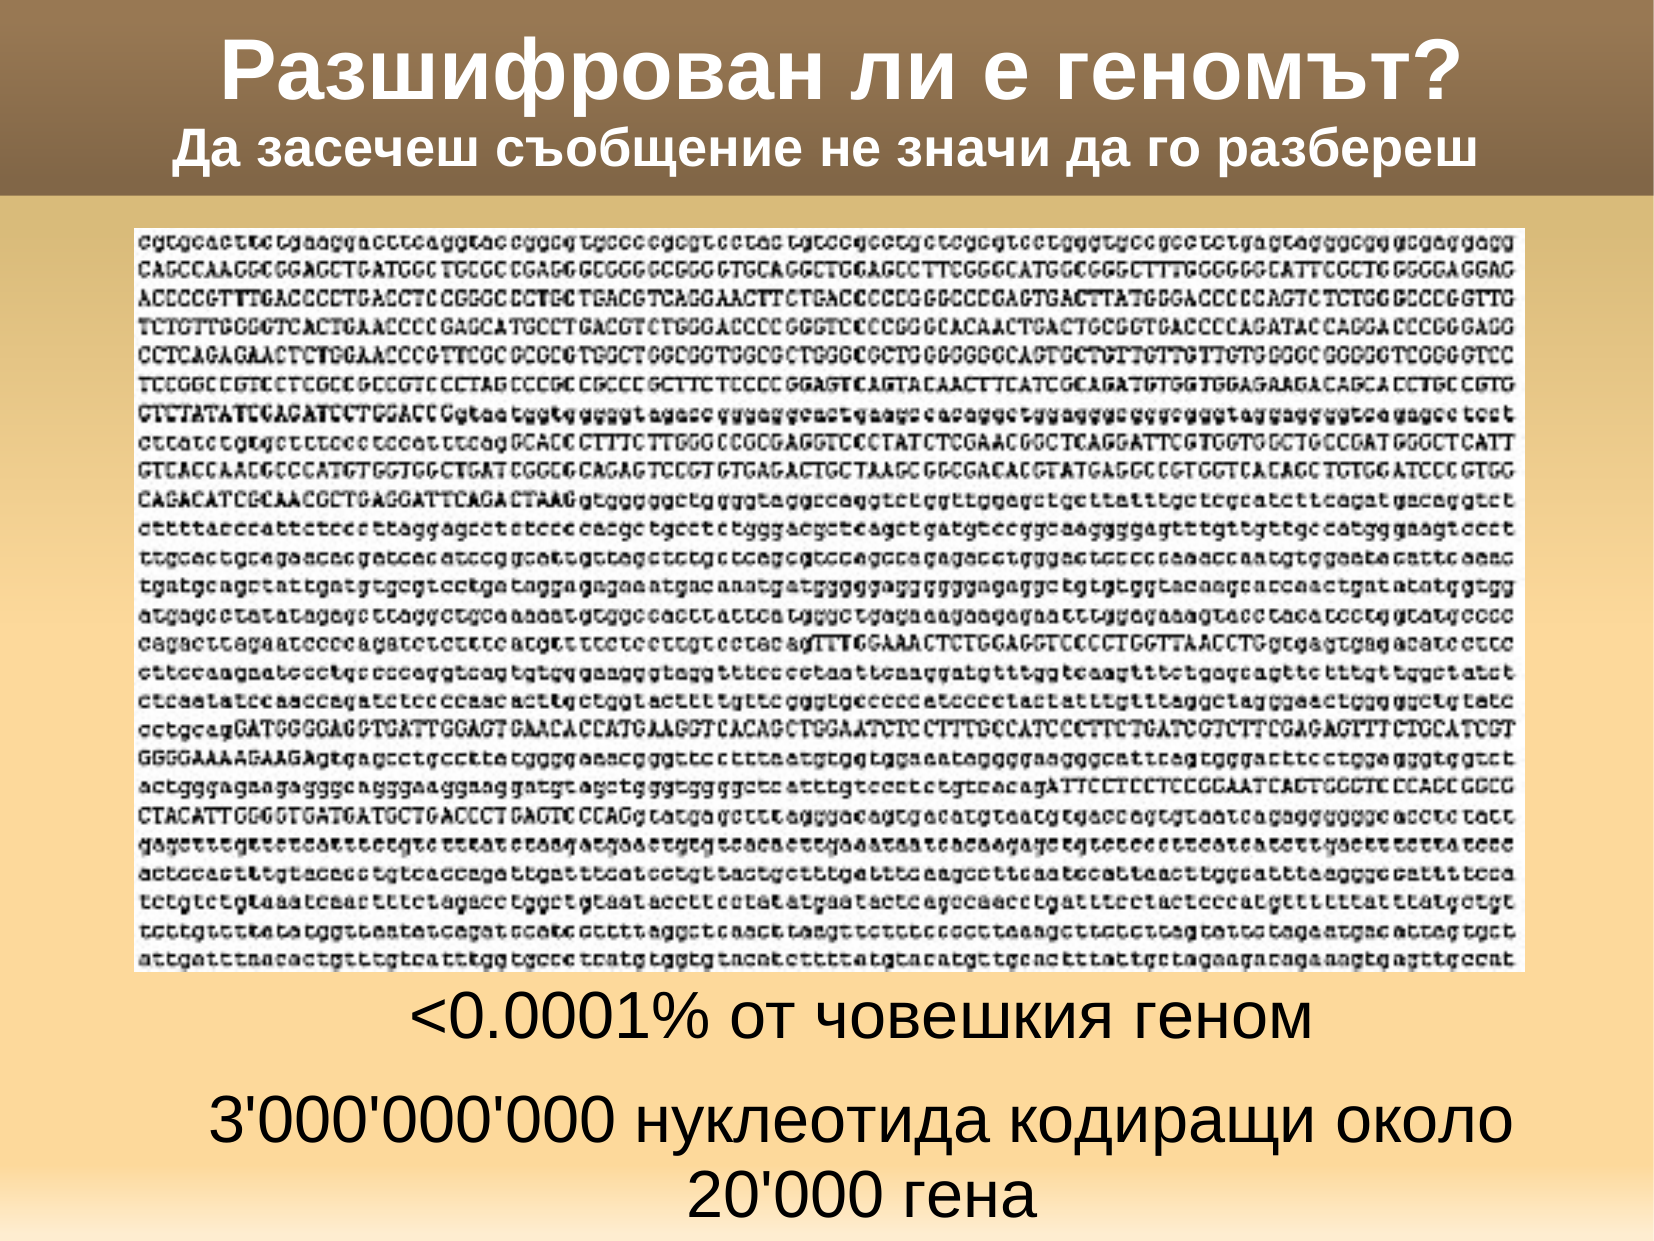

# Разшифрован ли е геномът? Да засечеш съобщение не значи да го разбереш
<0.0001% от човешкия геном
3'000'000'000 нуклеотида кодиращи около 20'000 гена